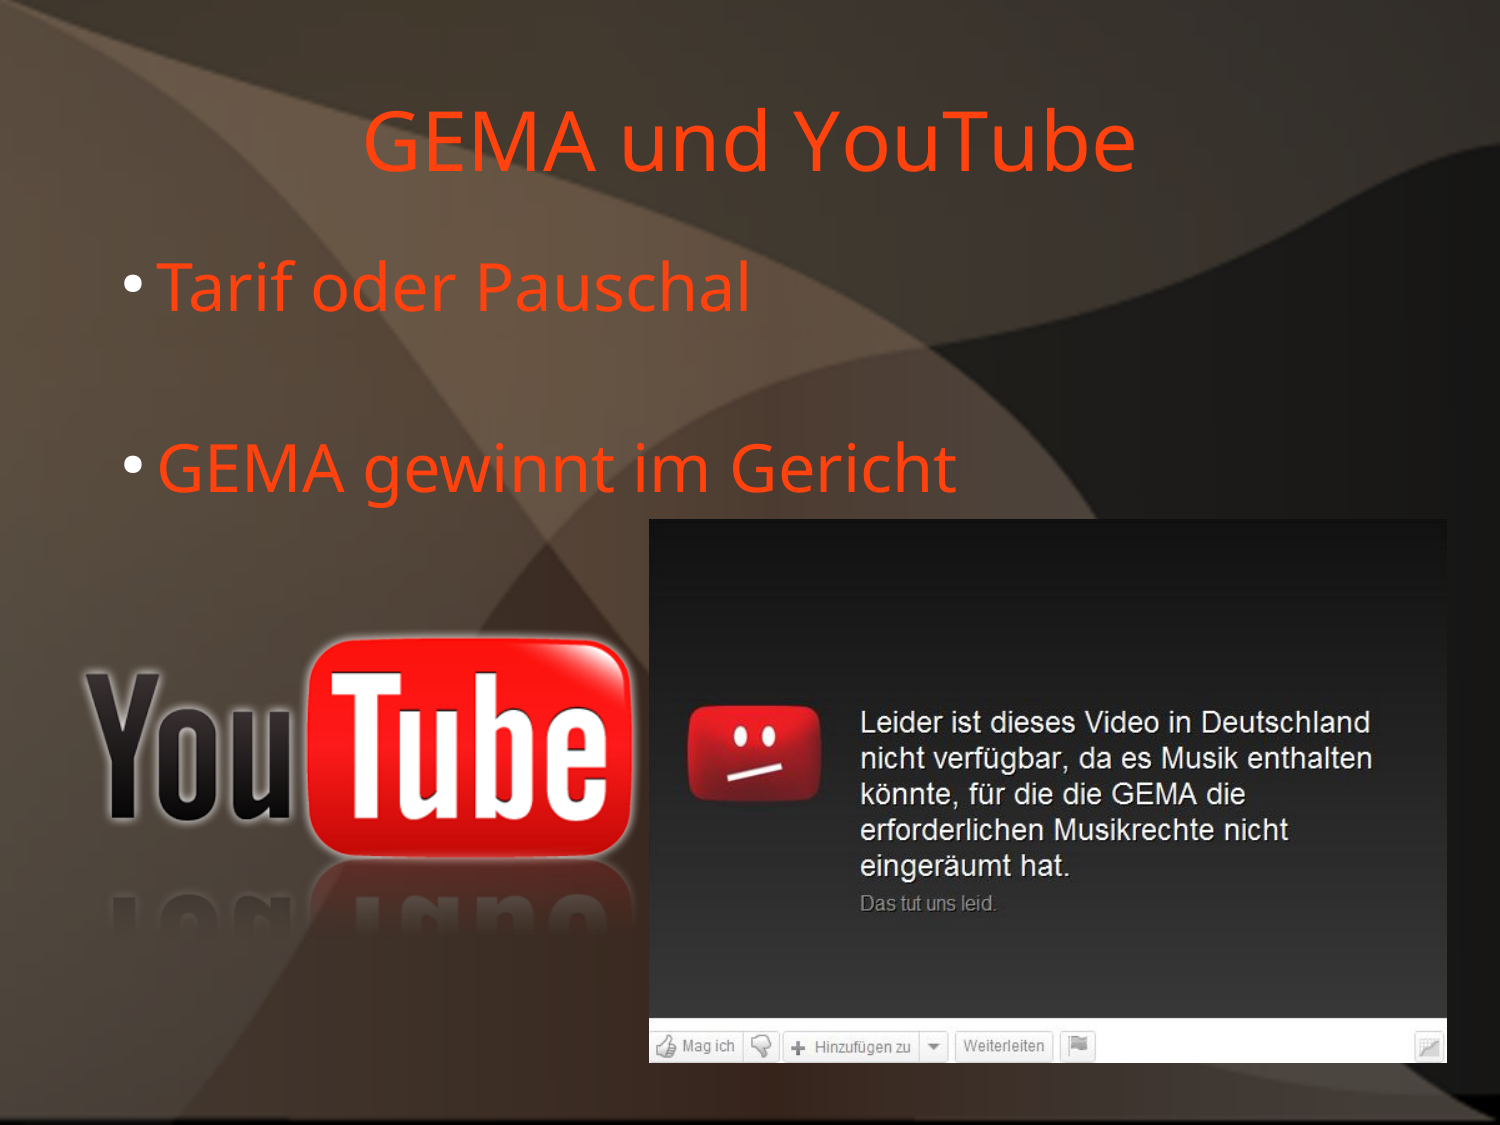

# GEMA und YouTube
Tarif oder Pauschal
GEMA gewinnt im Gericht